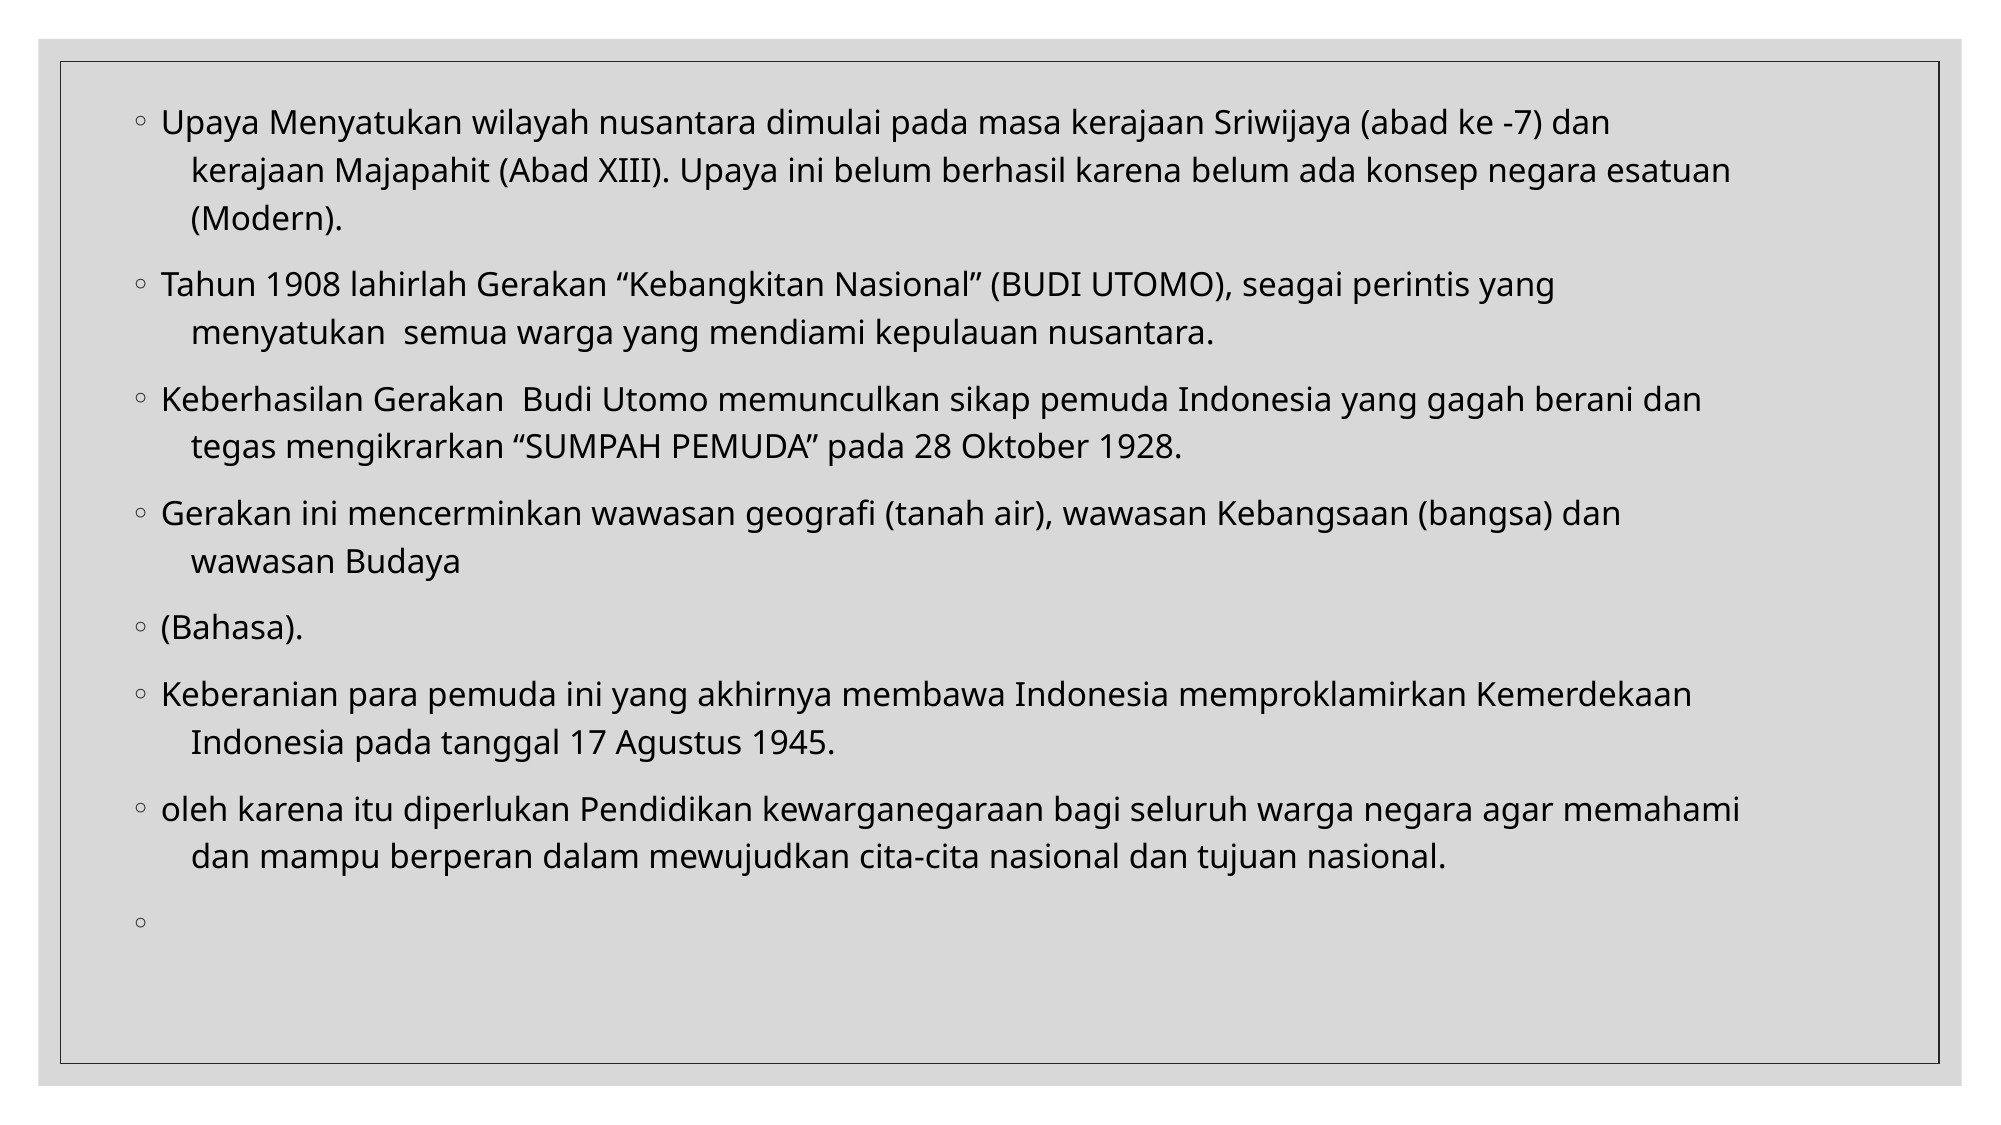

# Upaya Menyatukan wilayah nusantara dimulai pada masa kerajaan Sriwijaya (abad ke -7) dan kerajaan Majapahit (Abad XIII). Upaya ini belum berhasil karena belum ada konsep negara esatuan (Modern).
Tahun 1908 lahirlah Gerakan “Kebangkitan Nasional” (BUDI UTOMO), seagai perintis yang menyatukan semua warga yang mendiami kepulauan nusantara.
Keberhasilan Gerakan Budi Utomo memunculkan sikap pemuda Indonesia yang gagah berani dan tegas mengikrarkan “SUMPAH PEMUDA” pada 28 Oktober 1928.
Gerakan ini mencerminkan wawasan geografi (tanah air), wawasan Kebangsaan (bangsa) dan wawasan Budaya
(Bahasa).
Keberanian para pemuda ini yang akhirnya membawa Indonesia memproklamirkan Kemerdekaan Indonesia pada tanggal 17 Agustus 1945.
oleh karena itu diperlukan Pendidikan kewarganegaraan bagi seluruh warga negara agar memahami dan mampu berperan dalam mewujudkan cita-cita nasional dan tujuan nasional.